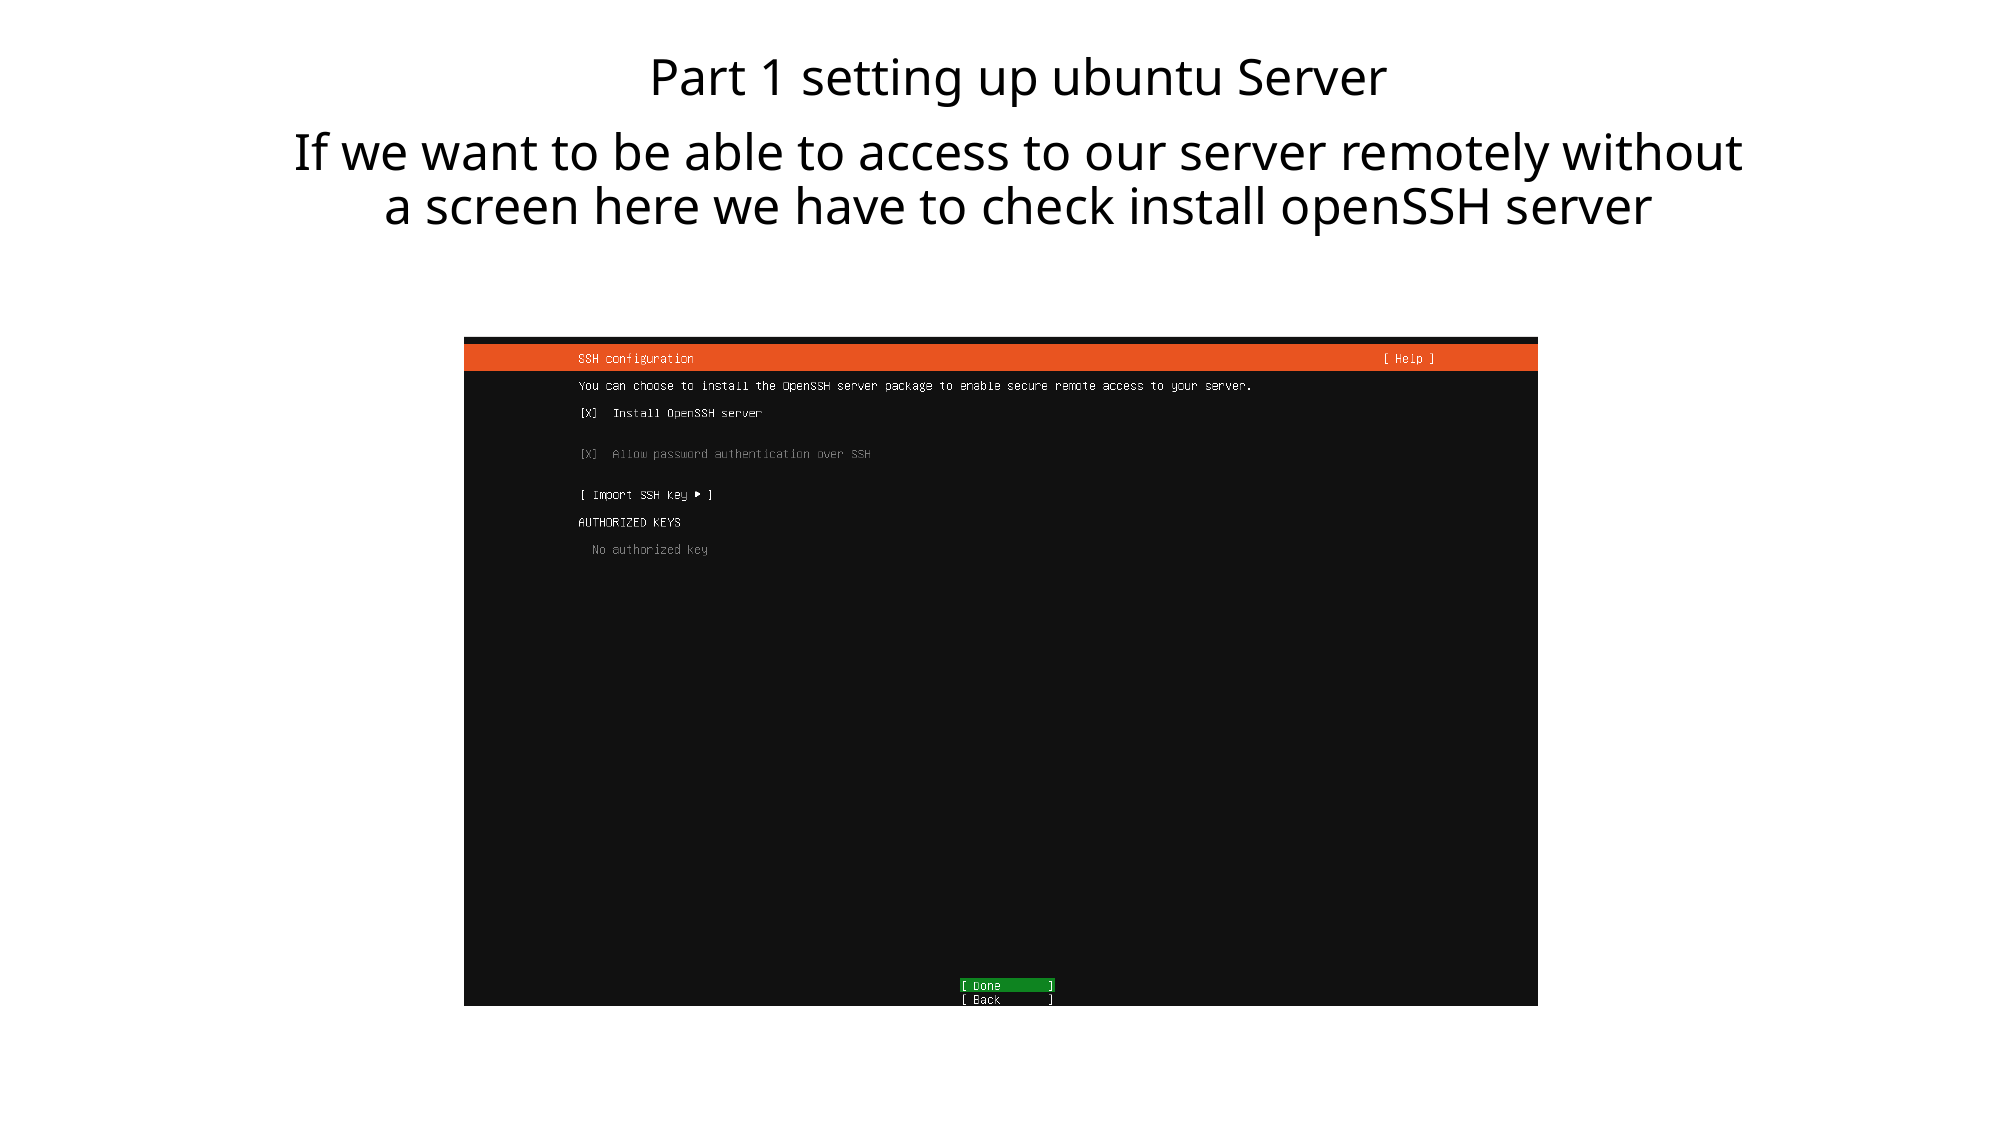

# Part 1 setting up ubuntu Server
If we want to be able to access to our server remotely without a screen here we have to check install openSSH server